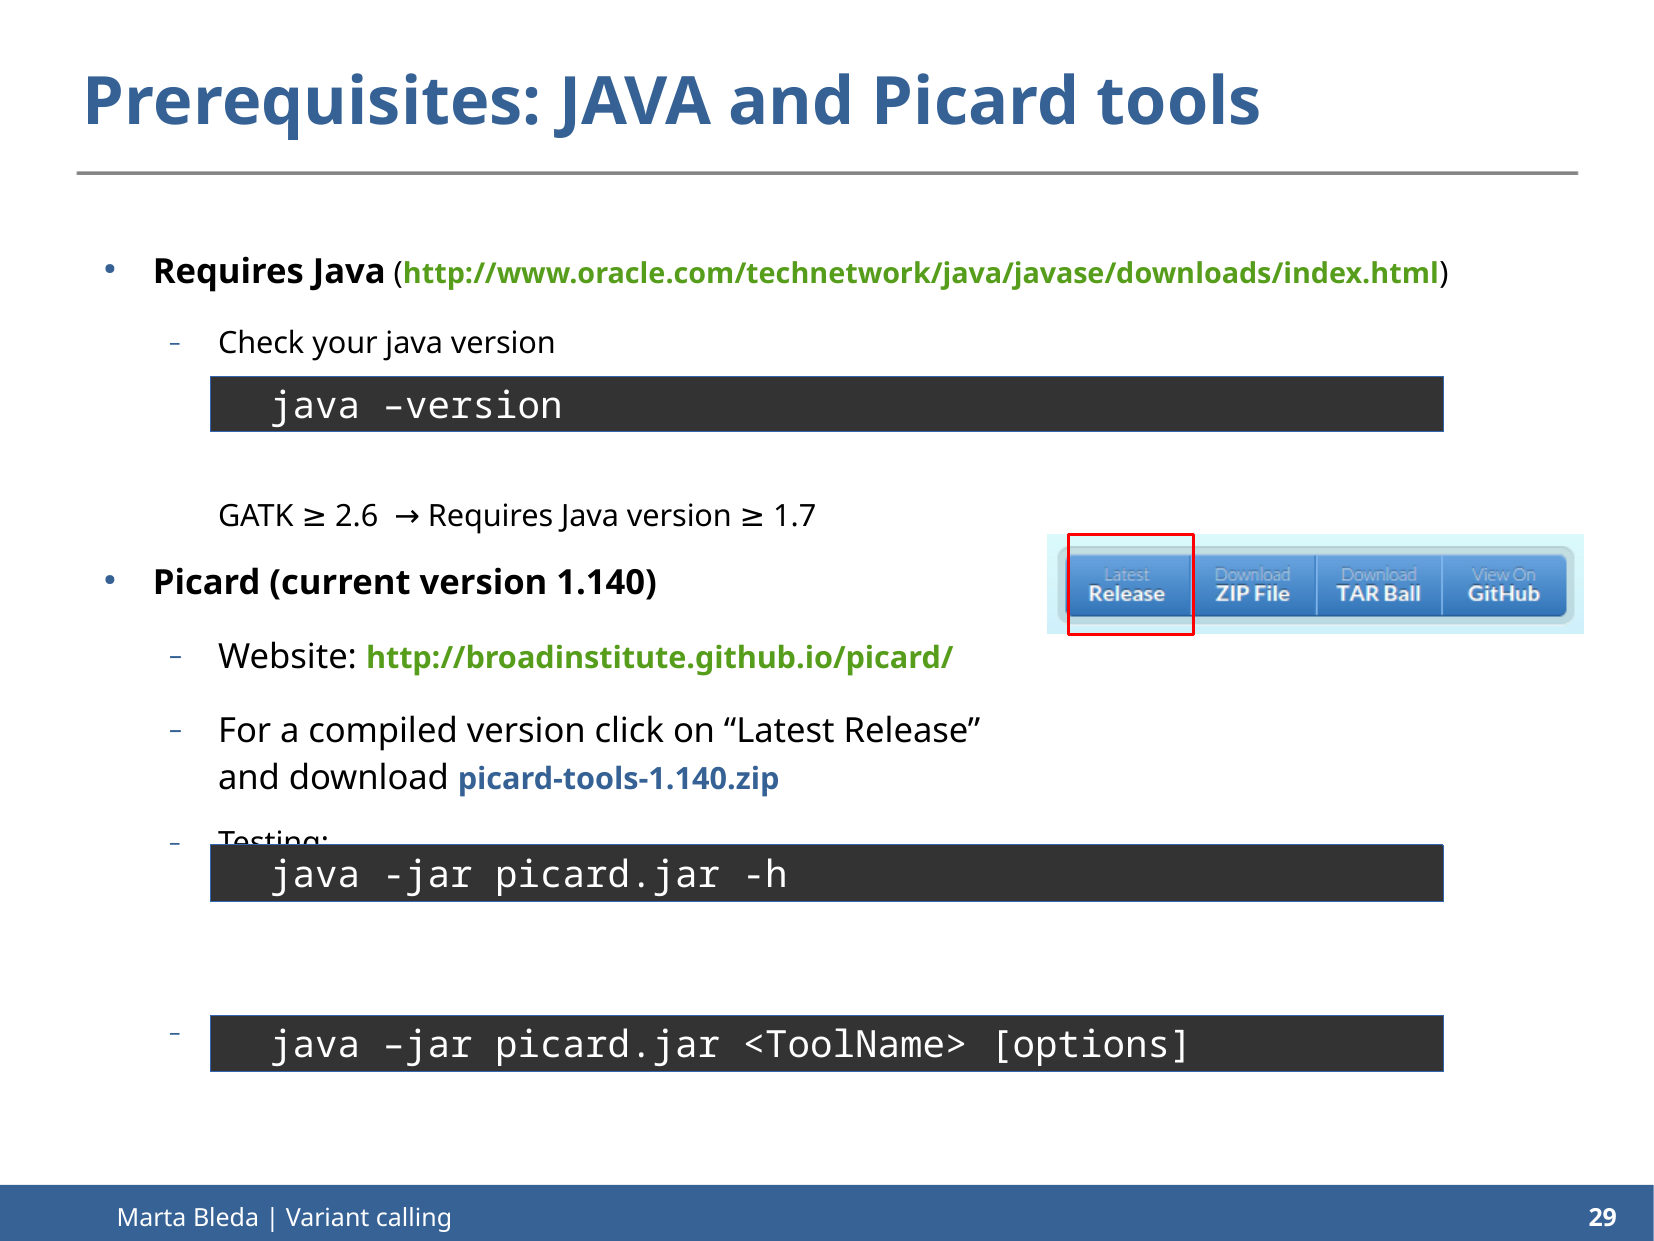

Prerequisites: JAVA and Picard tools
# Requires Java (http://www.oracle.com/technetwork/java/javase/downloads/index.html)
Check your java version
GATK ≥ 2.6 → Requires Java version ≥ 1.7
Picard (current version 1.140)
Website: http://broadinstitute.github.io/picard/
For a compiled version click on “Latest Release”
and download picard-tools-1.140.zip
Testing:
Usage
 java –version
 java -jar picard.jar -h
 java –jar picard.jar <ToolName> [options]
Marta Bleda | Variant calling
29